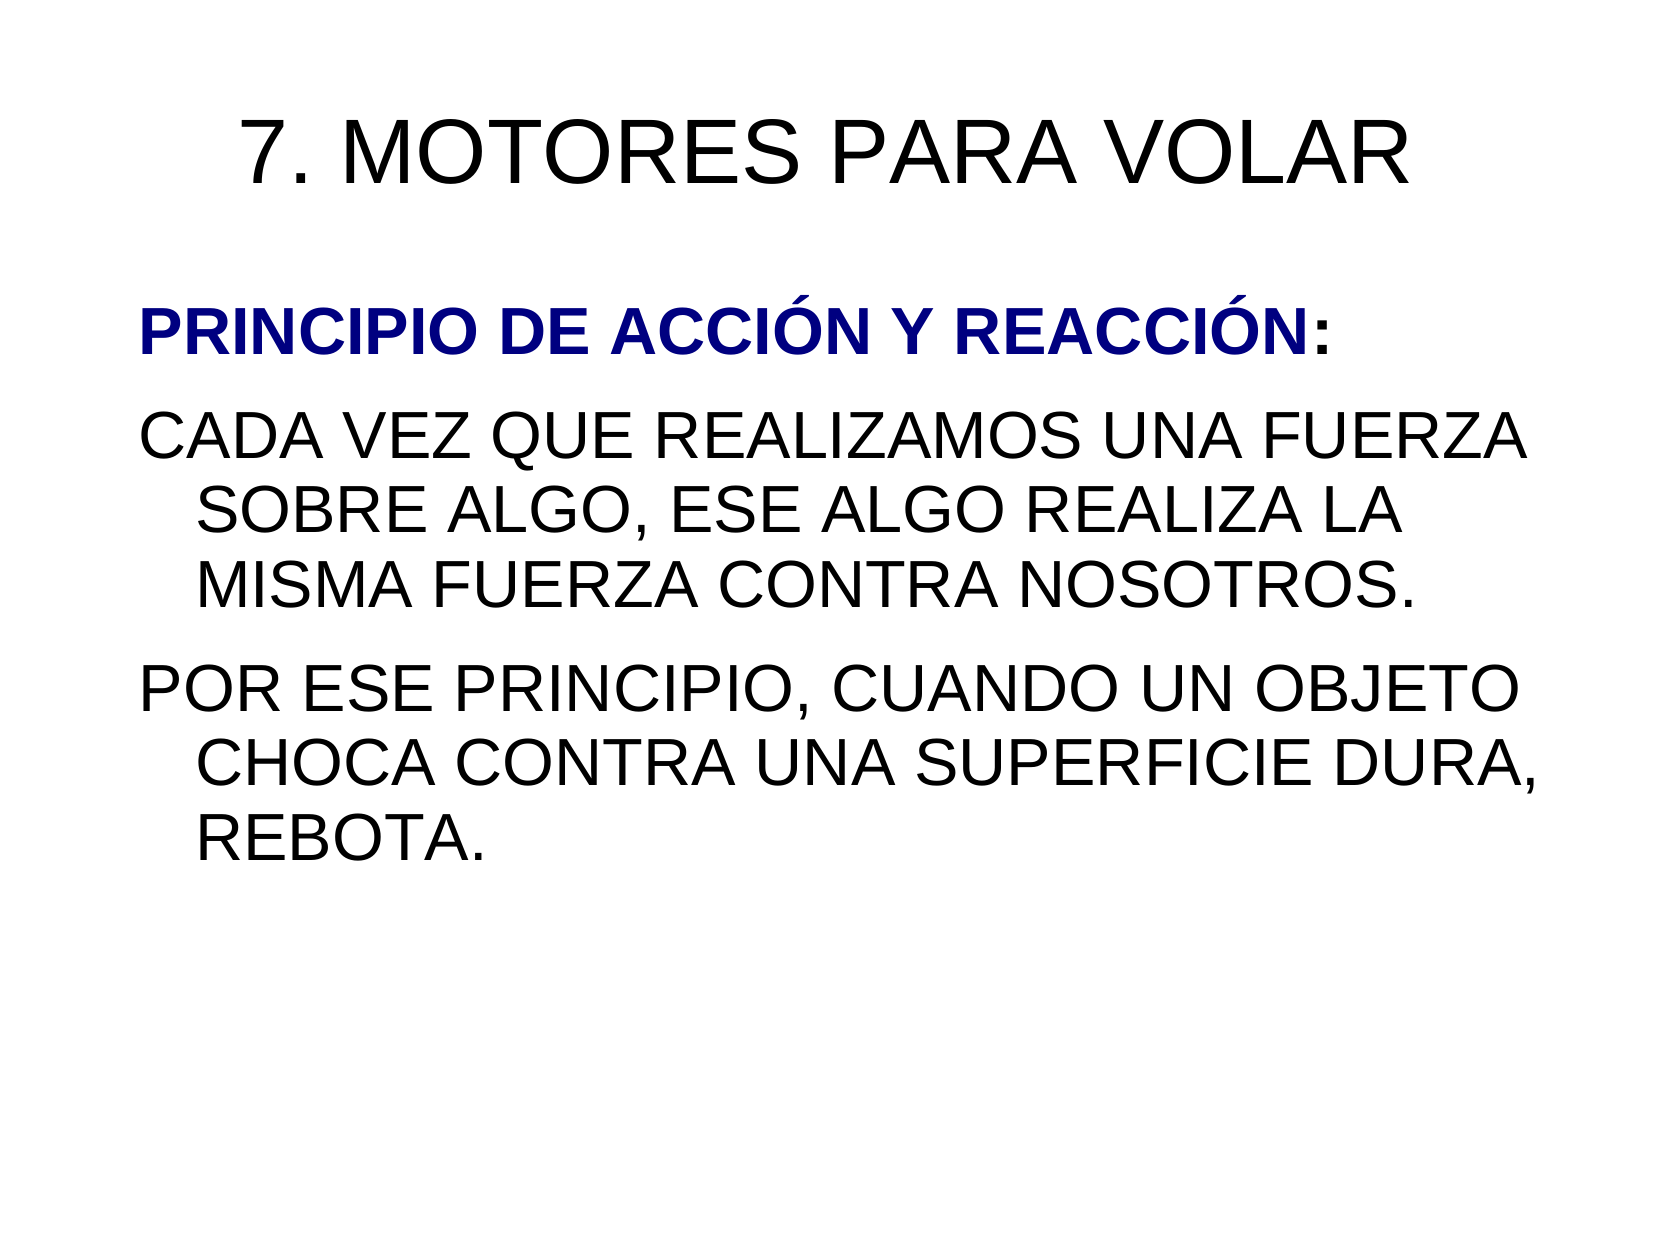

# 7. MOTORES PARA VOLAR
PRINCIPIO DE ACCIÓN Y REACCIÓN:
CADA VEZ QUE REALIZAMOS UNA FUERZA SOBRE ALGO, ESE ALGO REALIZA LA MISMA FUERZA CONTRA NOSOTROS.
POR ESE PRINCIPIO, CUANDO UN OBJETO CHOCA CONTRA UNA SUPERFICIE DURA, REBOTA.